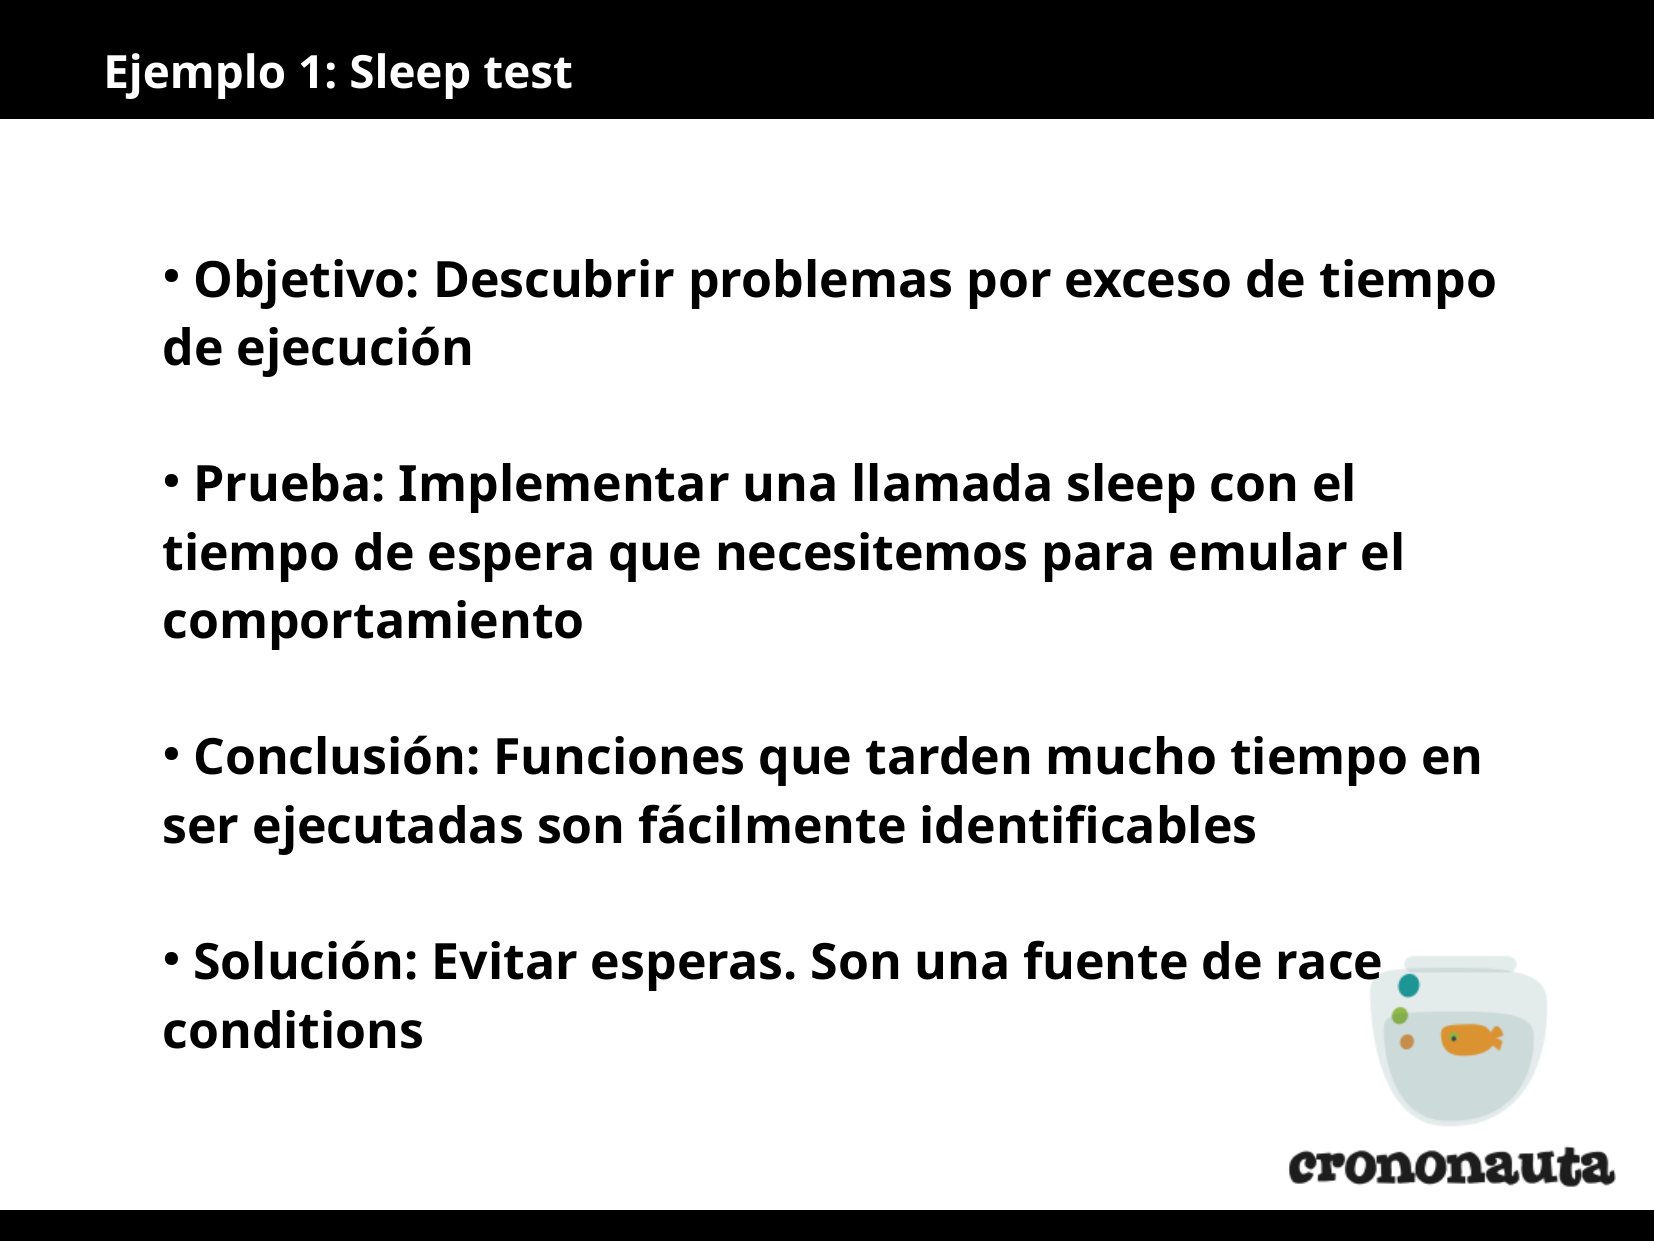

Ejemplo 1: Sleep test
 Objetivo: Descubrir problemas por exceso de tiempo de ejecución
 Prueba: Implementar una llamada sleep con el tiempo de espera que necesitemos para emular el comportamiento
 Conclusión: Funciones que tarden mucho tiempo en ser ejecutadas son fácilmente identificables
 Solución: Evitar esperas. Son una fuente de race conditions